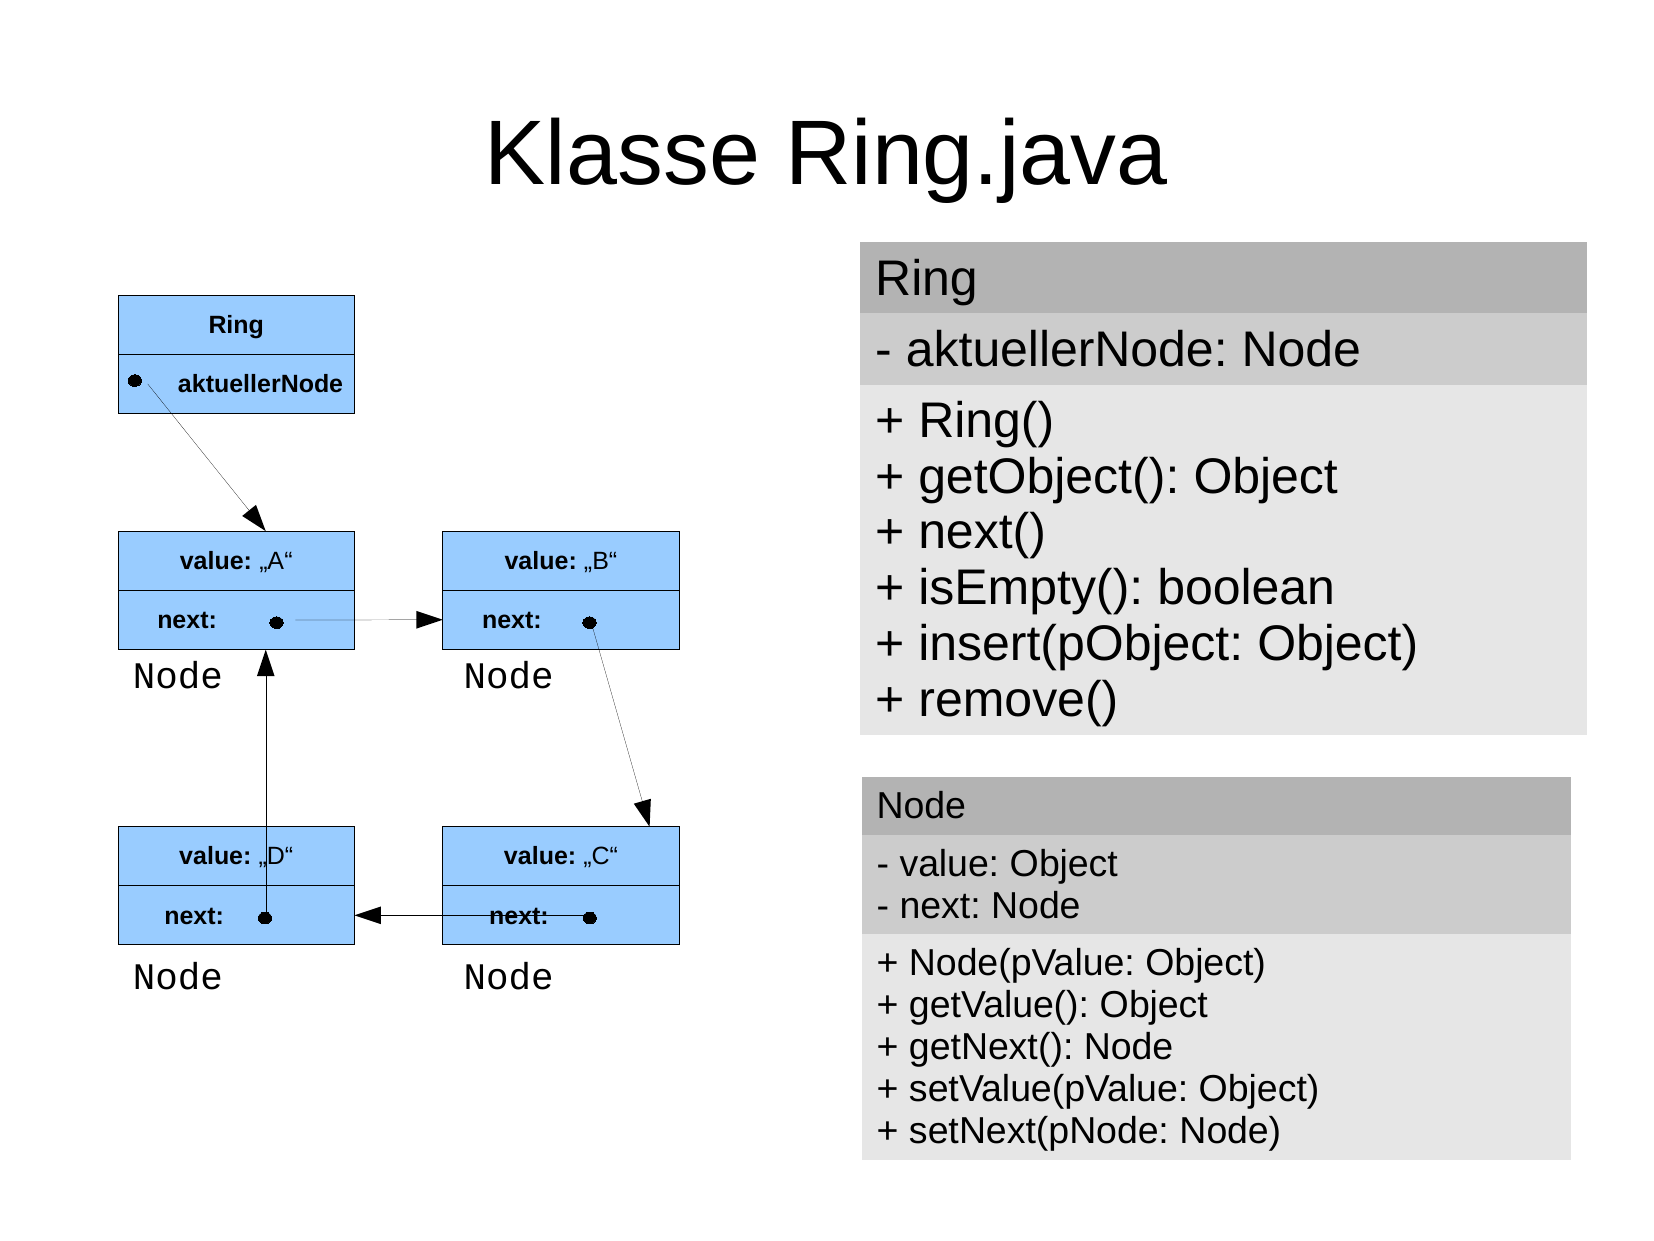

# Klasse Ring.java
| Ring |
| --- |
| - aktuellerNode: Node |
| + Ring() + getObject(): Object + next() + isEmpty(): boolean + insert(pObject: Object) + remove() |
Ring
 aktuellerNode
value: „A“
value: „B“
next:
next:
Node
Node
| Node |
| --- |
| - value: Object - next: Node |
| + Node(pValue: Object) + getValue(): Object + getNext(): Node + setValue(pValue: Object) + setNext(pNode: Node) |
value: „D“
value: „C“
next:
next:
Node
Node